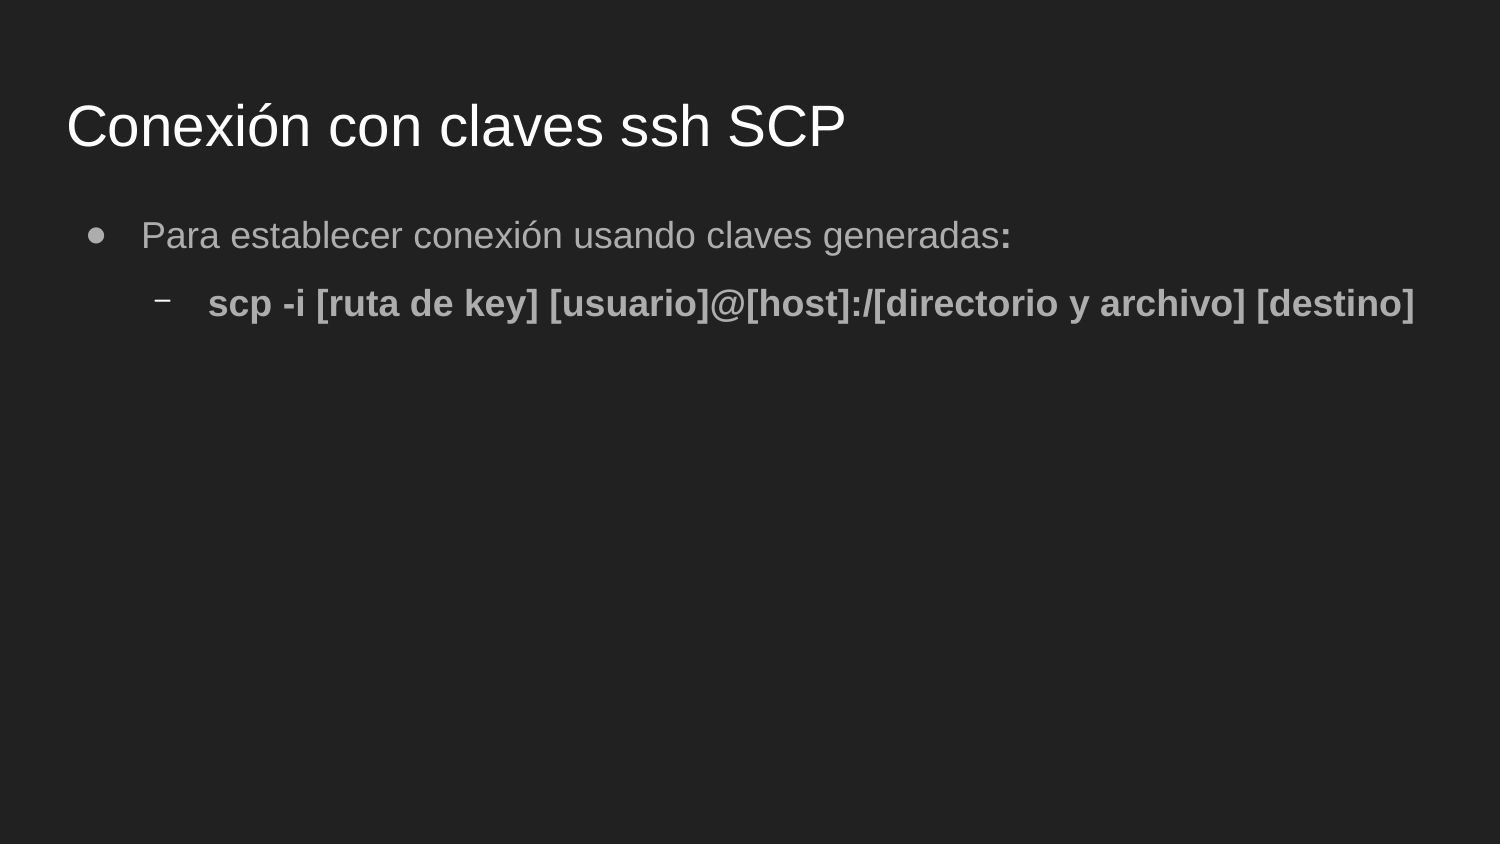

# Conexión con claves ssh SCP
Para establecer conexión usando claves generadas:
scp -i [ruta de key] [usuario]@[host]:/[directorio y archivo] [destino]